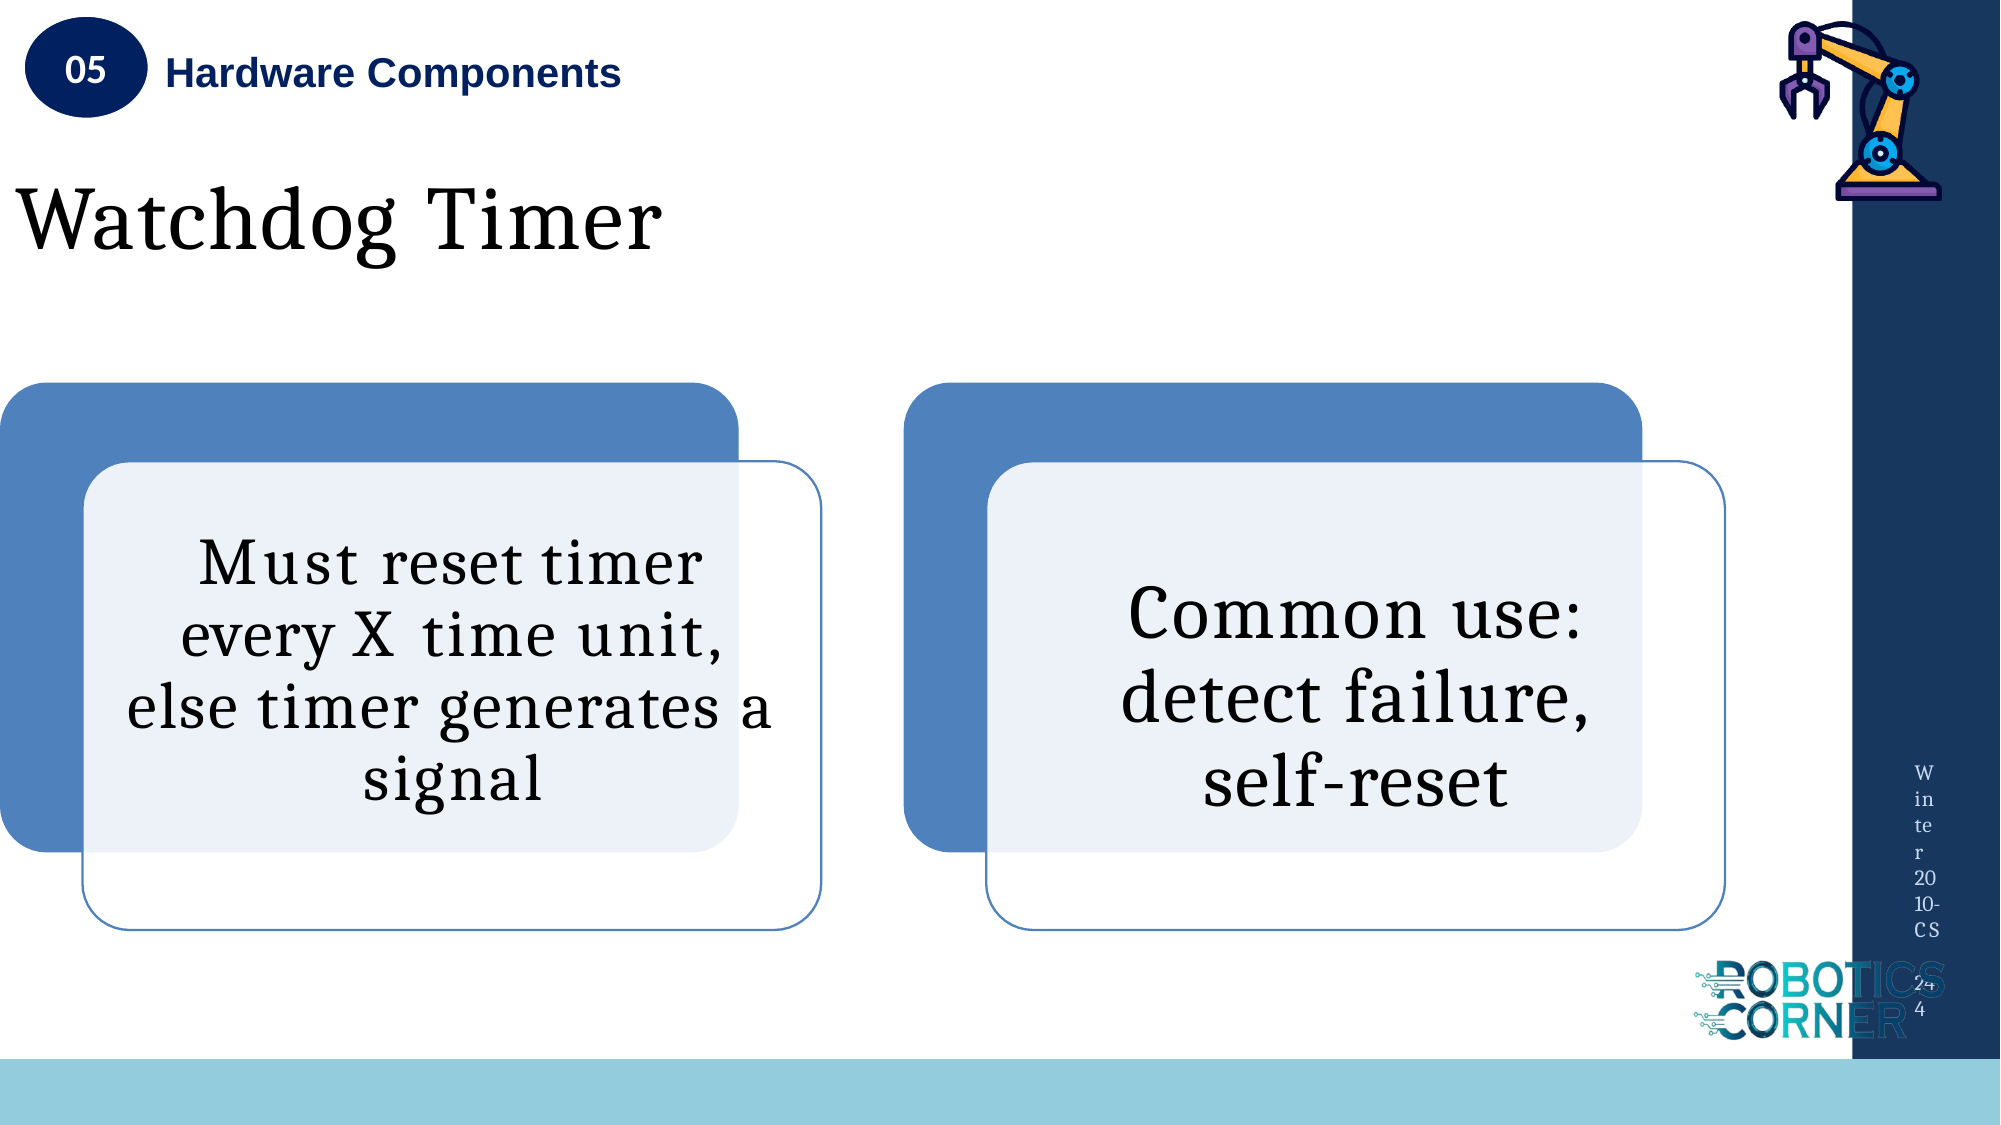

05
Hardware Components
Watchdog Timer
Must reset timer every X time unit, else timer generates a signal
Common use: detect failure, self-reset
Winter 2010- CS 244